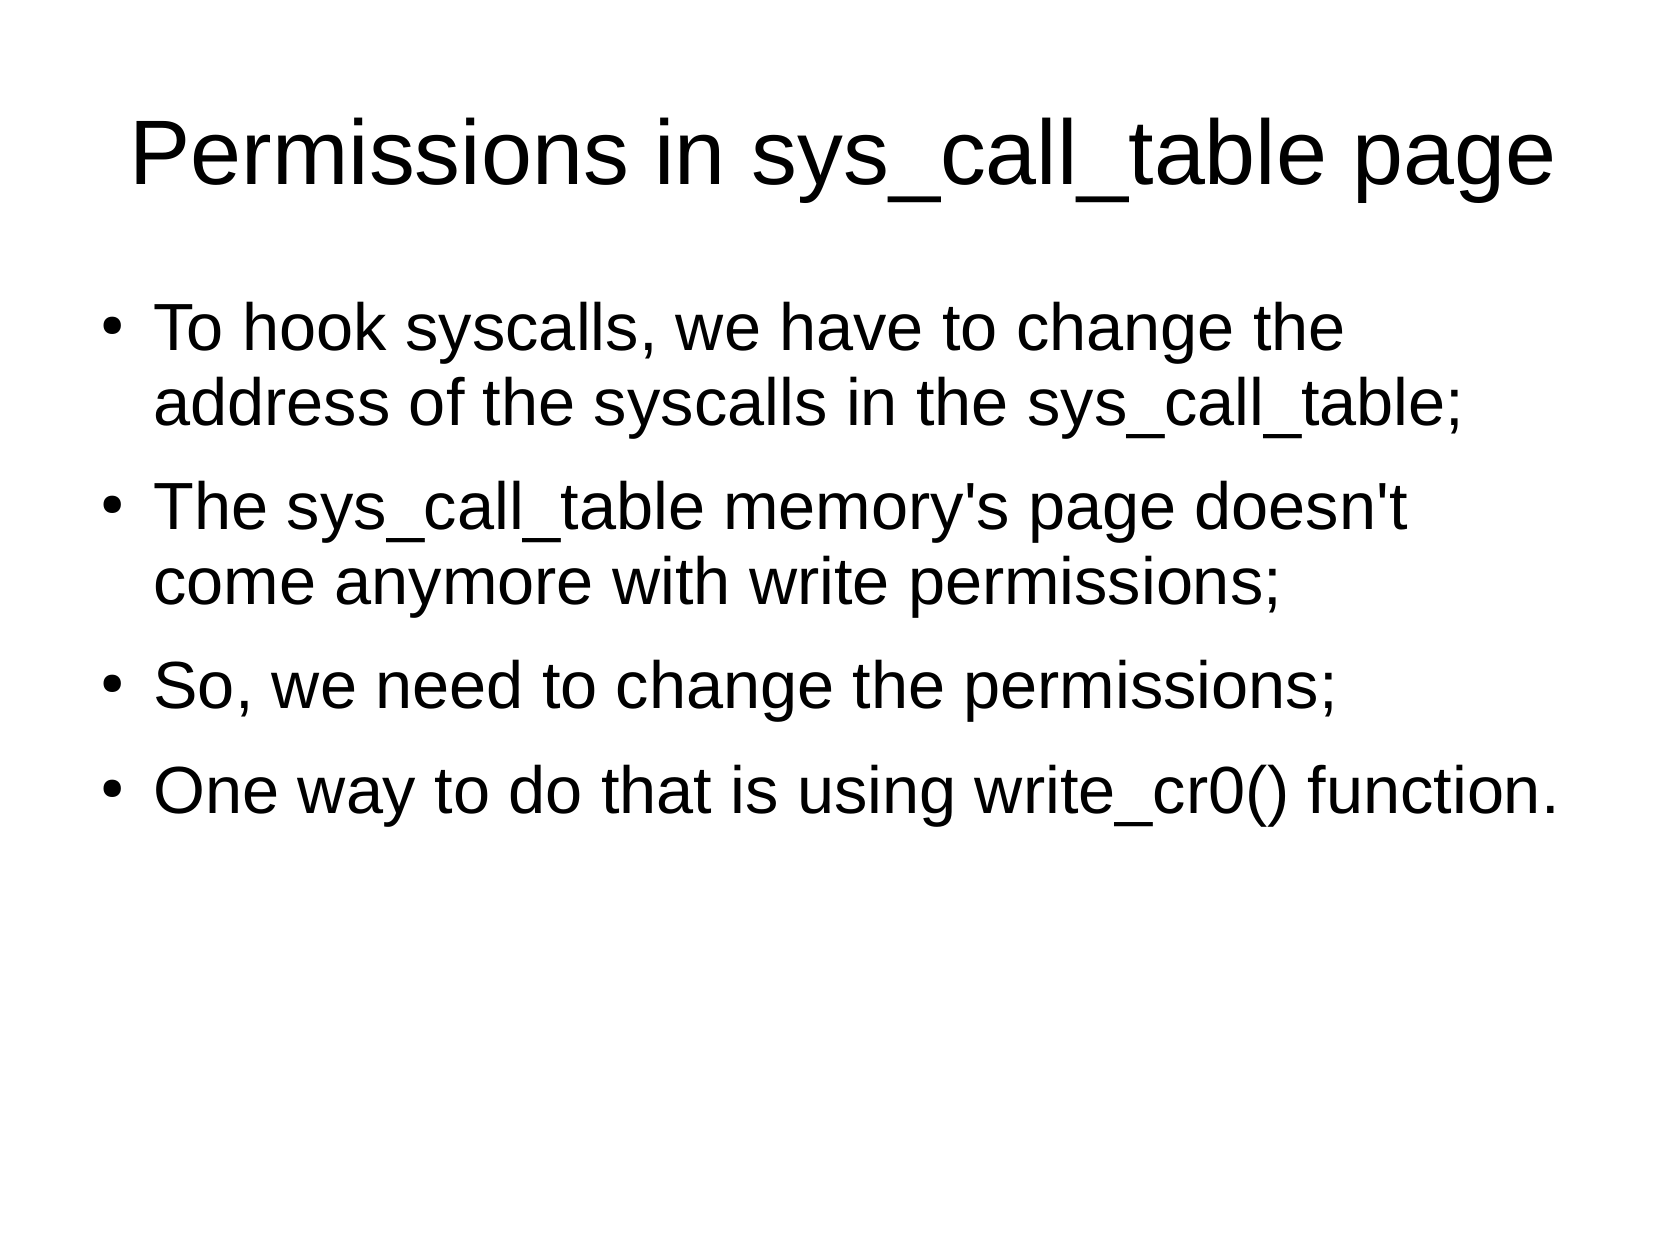

# Permissions in sys_call_table page
To hook syscalls, we have to change the address of the syscalls in the sys_call_table;
The sys_call_table memory's page doesn't come anymore with write permissions;
So, we need to change the permissions;
One way to do that is using write_cr0() function.